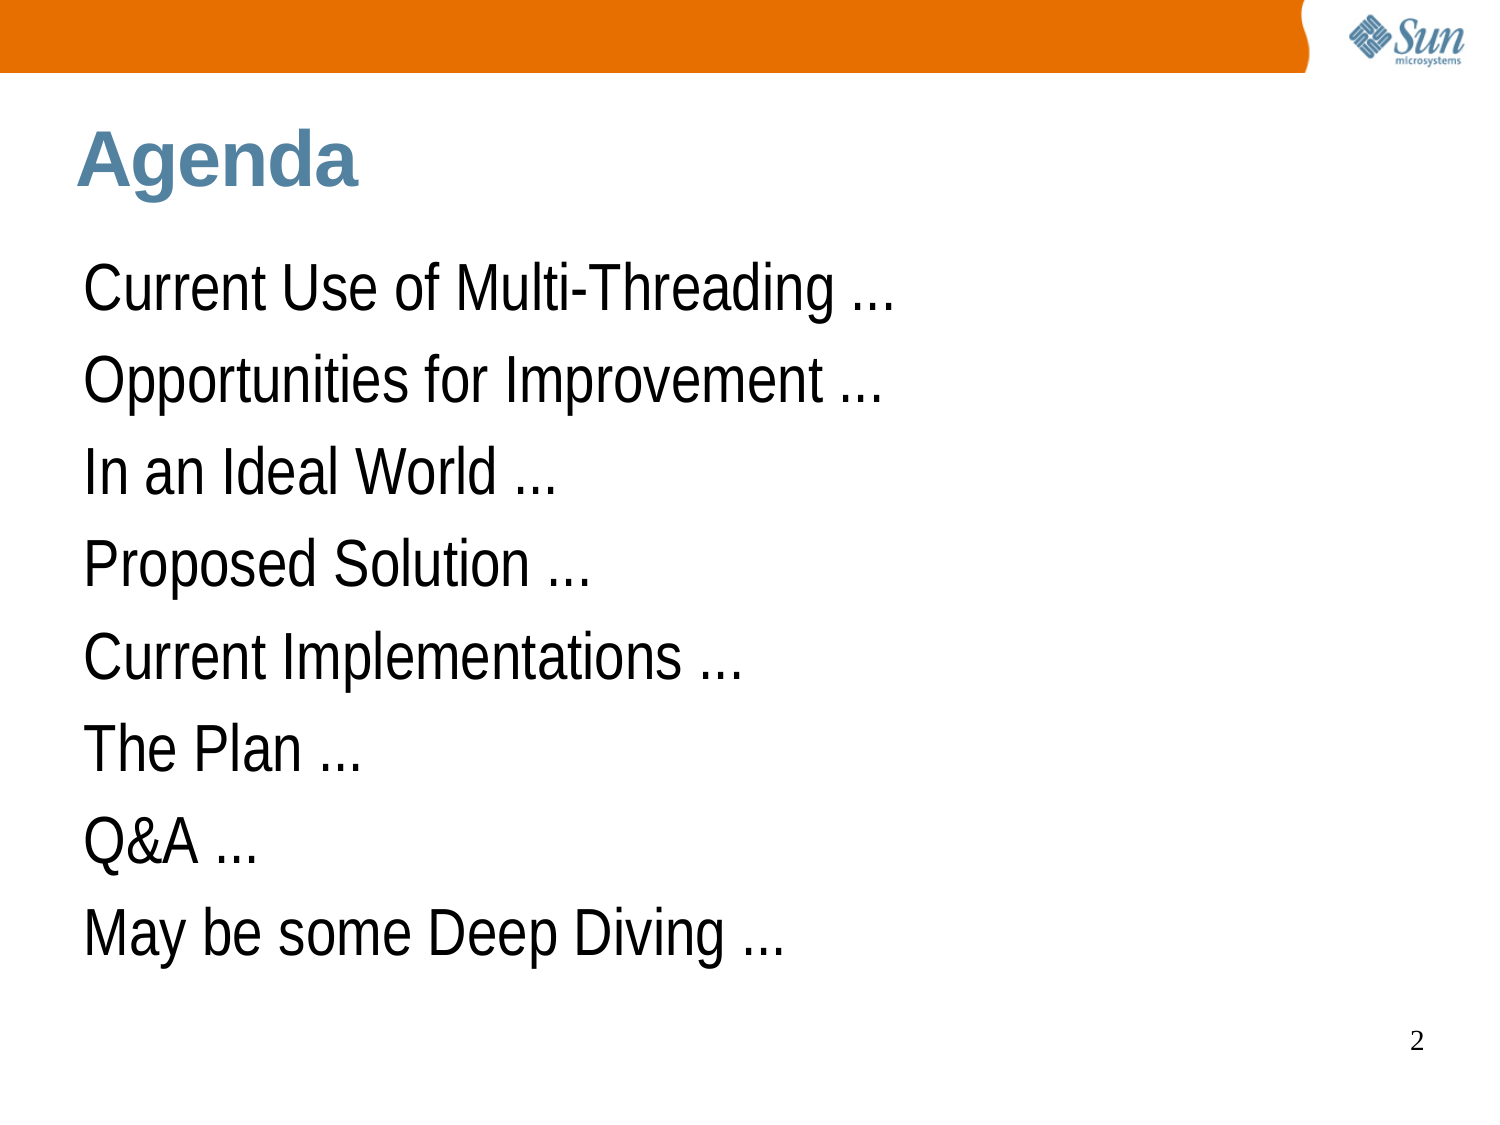

# Agenda
Current Use of Multi-Threading ...
Opportunities for Improvement ...
In an Ideal World ...
Proposed Solution ...
Current Implementations ...
The Plan ...
Q&A ...
May be some Deep Diving ...
2